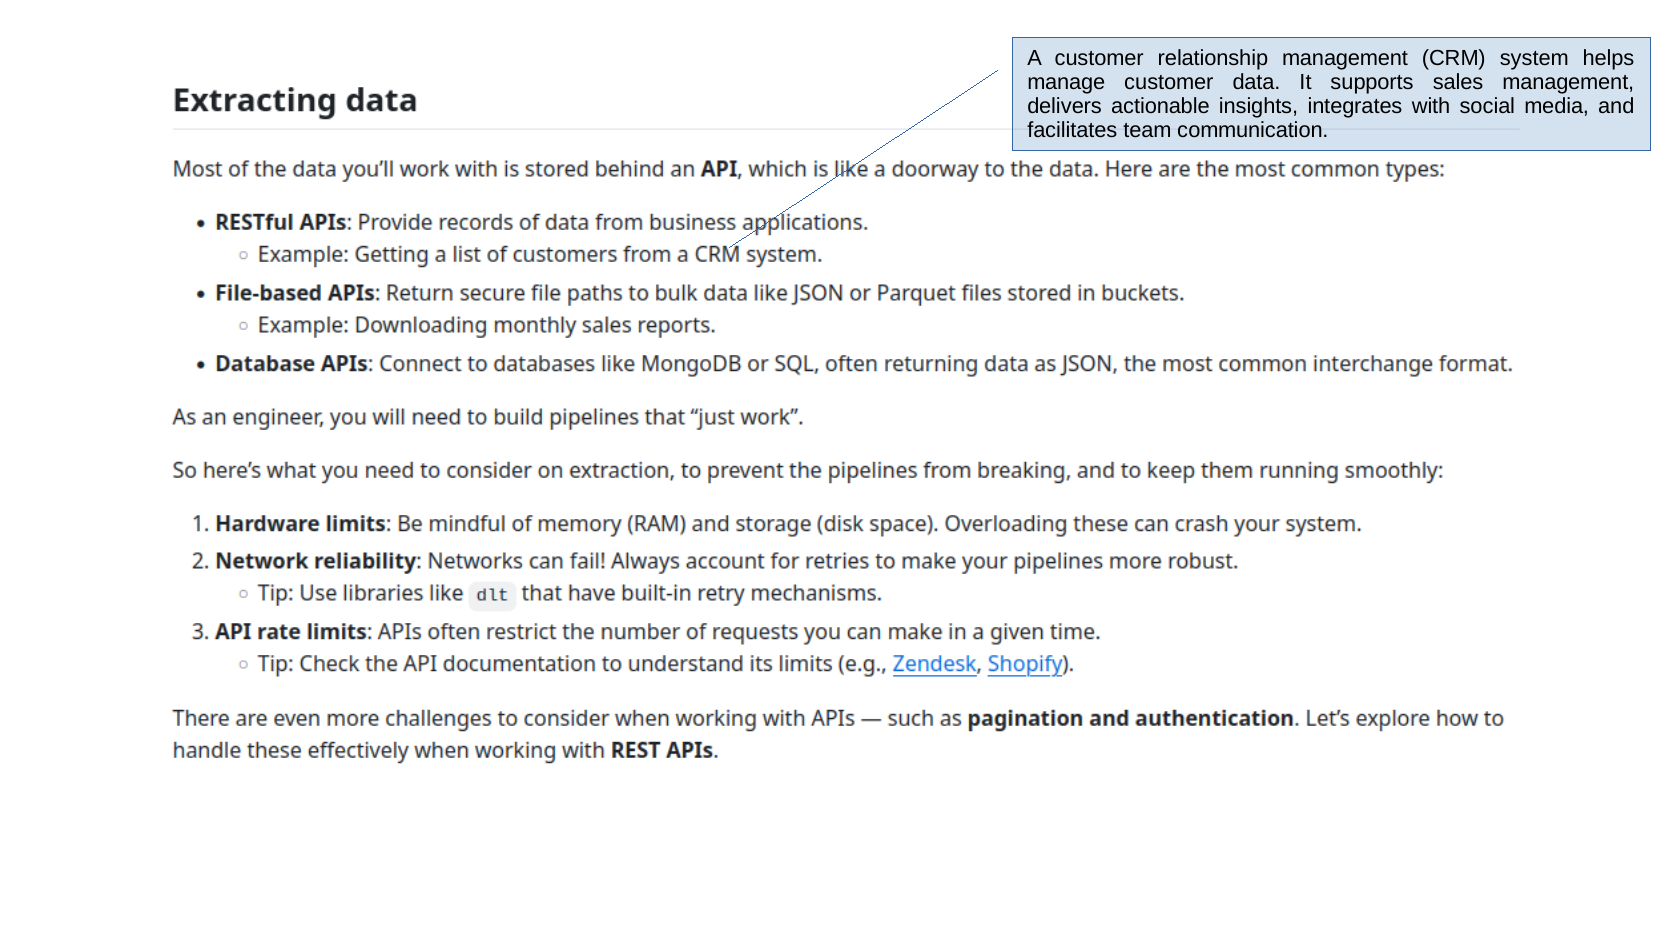

A customer relationship management (CRM) system helps manage customer data. It supports sales management, delivers actionable insights, integrates with social media, and facilitates team communication.